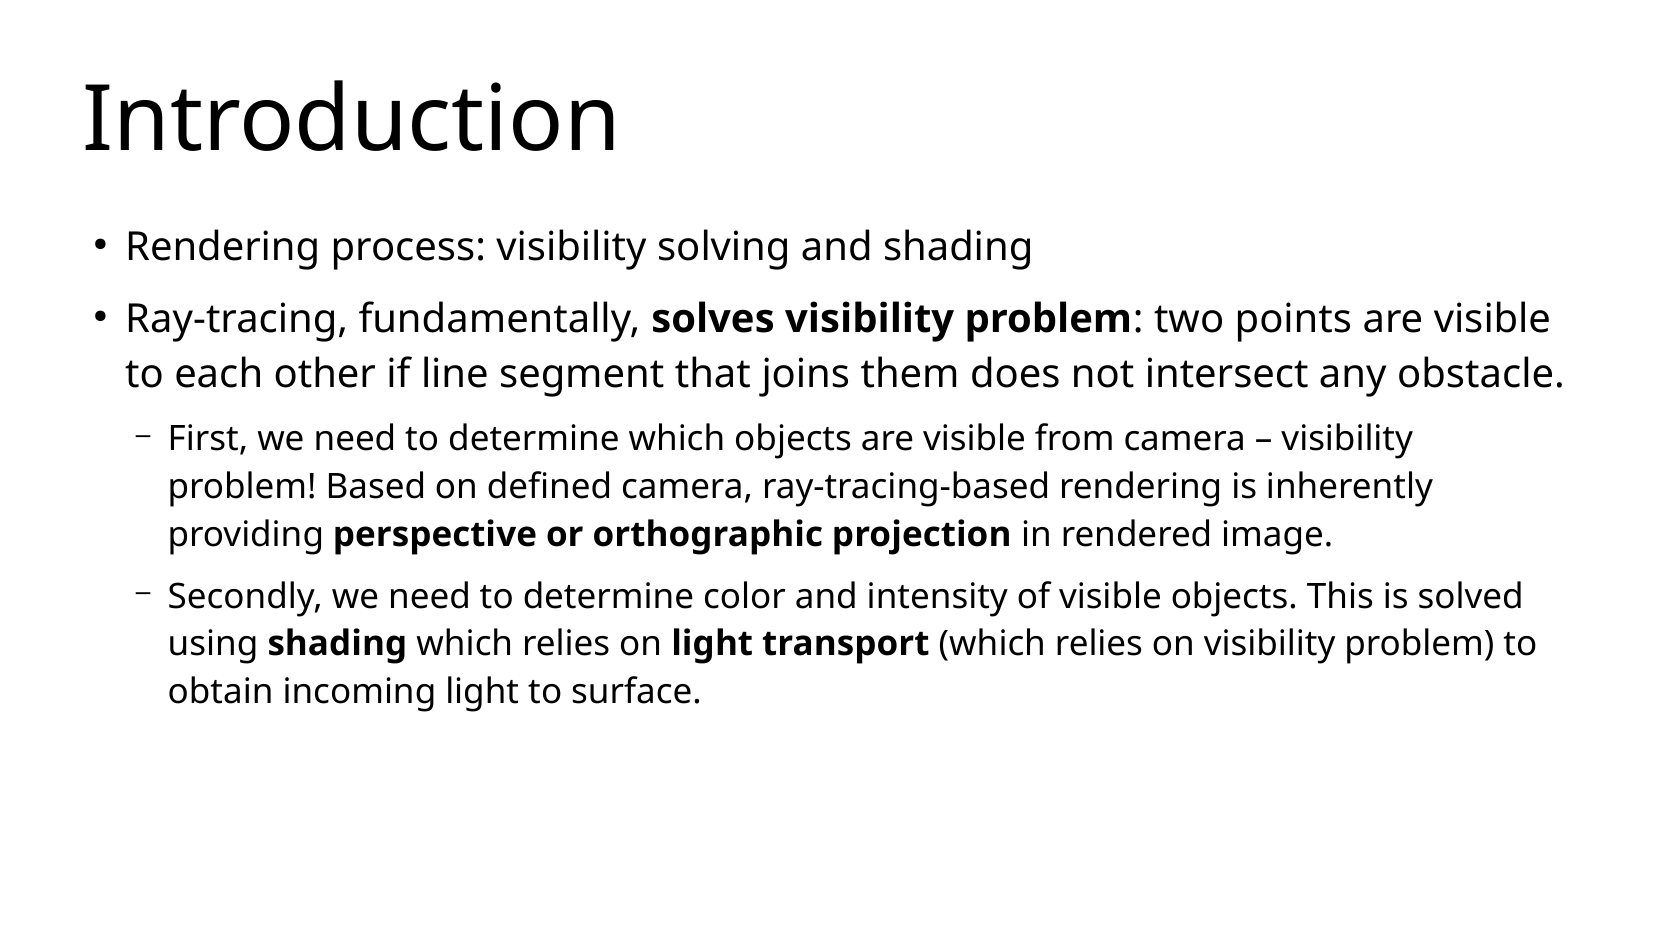

# Introduction
Rendering process: visibility solving and shading
Ray-tracing, fundamentally, solves visibility problem: two points are visible to each other if line segment that joins them does not intersect any obstacle.
First, we need to determine which objects are visible from camera – visibility problem! Based on defined camera, ray-tracing-based rendering is inherently providing perspective or orthographic projection in rendered image.
Secondly, we need to determine color and intensity of visible objects. This is solved using shading which relies on light transport (which relies on visibility problem) to obtain incoming light to surface.